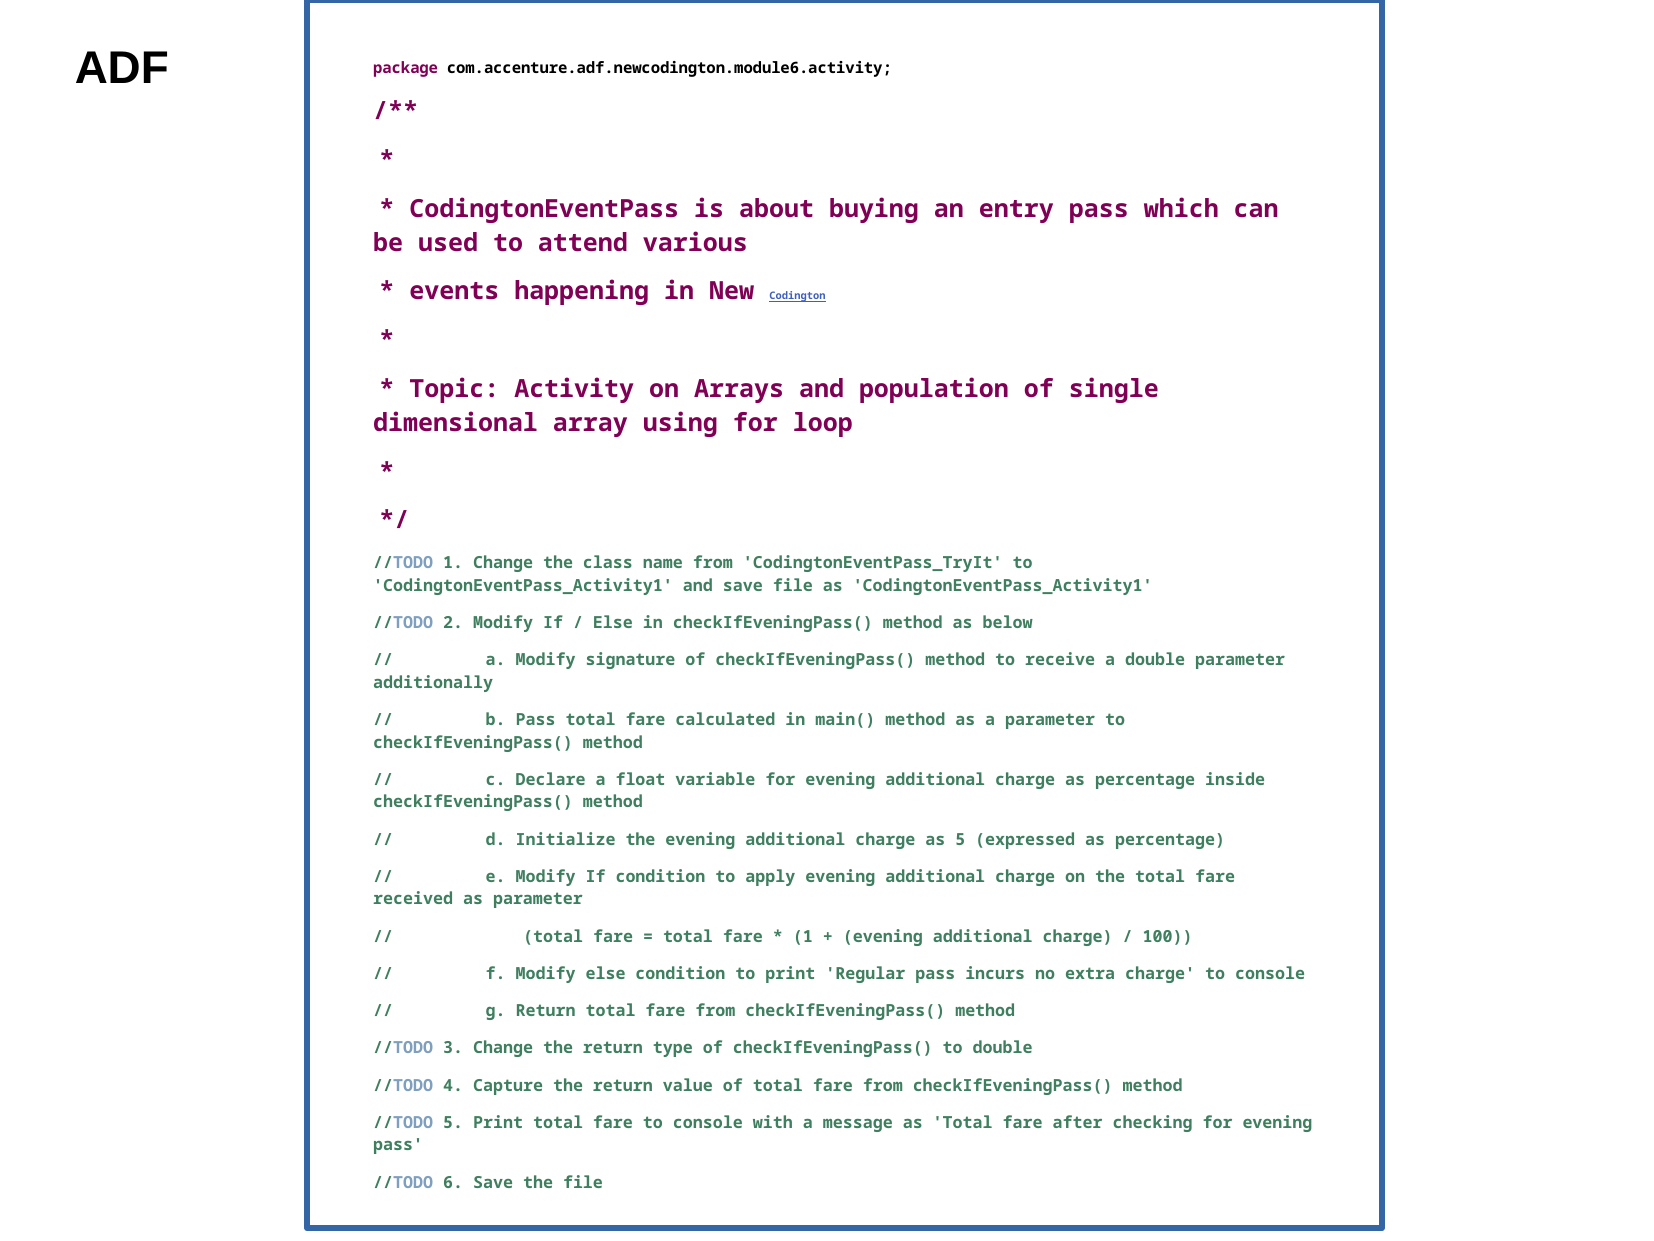

# package com.accenture.adf.newcodington.module6.activity;
/**
 *
 * CodingtonEventPass is about buying an entry pass which can be used to attend various
 * events happening in New Codington
 *
 * Topic: Activity on Arrays and population of single dimensional array using for loop
 *
 */
//TODO 1. Change the class name from 'CodingtonEventPass_TryIt' to 'CodingtonEventPass_Activity1' and save file as 'CodingtonEventPass_Activity1'
//TODO 2. Modify If / Else in checkIfEveningPass() method as below
// 			a. Modify signature of checkIfEveningPass() method to receive a double parameter additionally
// 			b. Pass total fare calculated in main() method as a parameter to checkIfEveningPass() method
// 			c. Declare a float variable for evening additional charge as percentage inside checkIfEveningPass() method
// 			d. Initialize the evening additional charge as 5 (expressed as percentage)
// 			e. Modify If condition to apply evening additional charge on the total fare received as parameter
//				(total fare = total fare * (1 + (evening additional charge) / 100))
// 			f. Modify else condition to print 'Regular pass incurs no extra charge' to console
// 			g. Return total fare from checkIfEveningPass() method
//TODO 3. Change the return type of checkIfEveningPass() to double
//TODO 4. Capture the return value of total fare from checkIfEveningPass() method
//TODO 5. Print total fare to console with a message as 'Total fare after checking for evening pass'
//TODO 6. Save the file
ADF